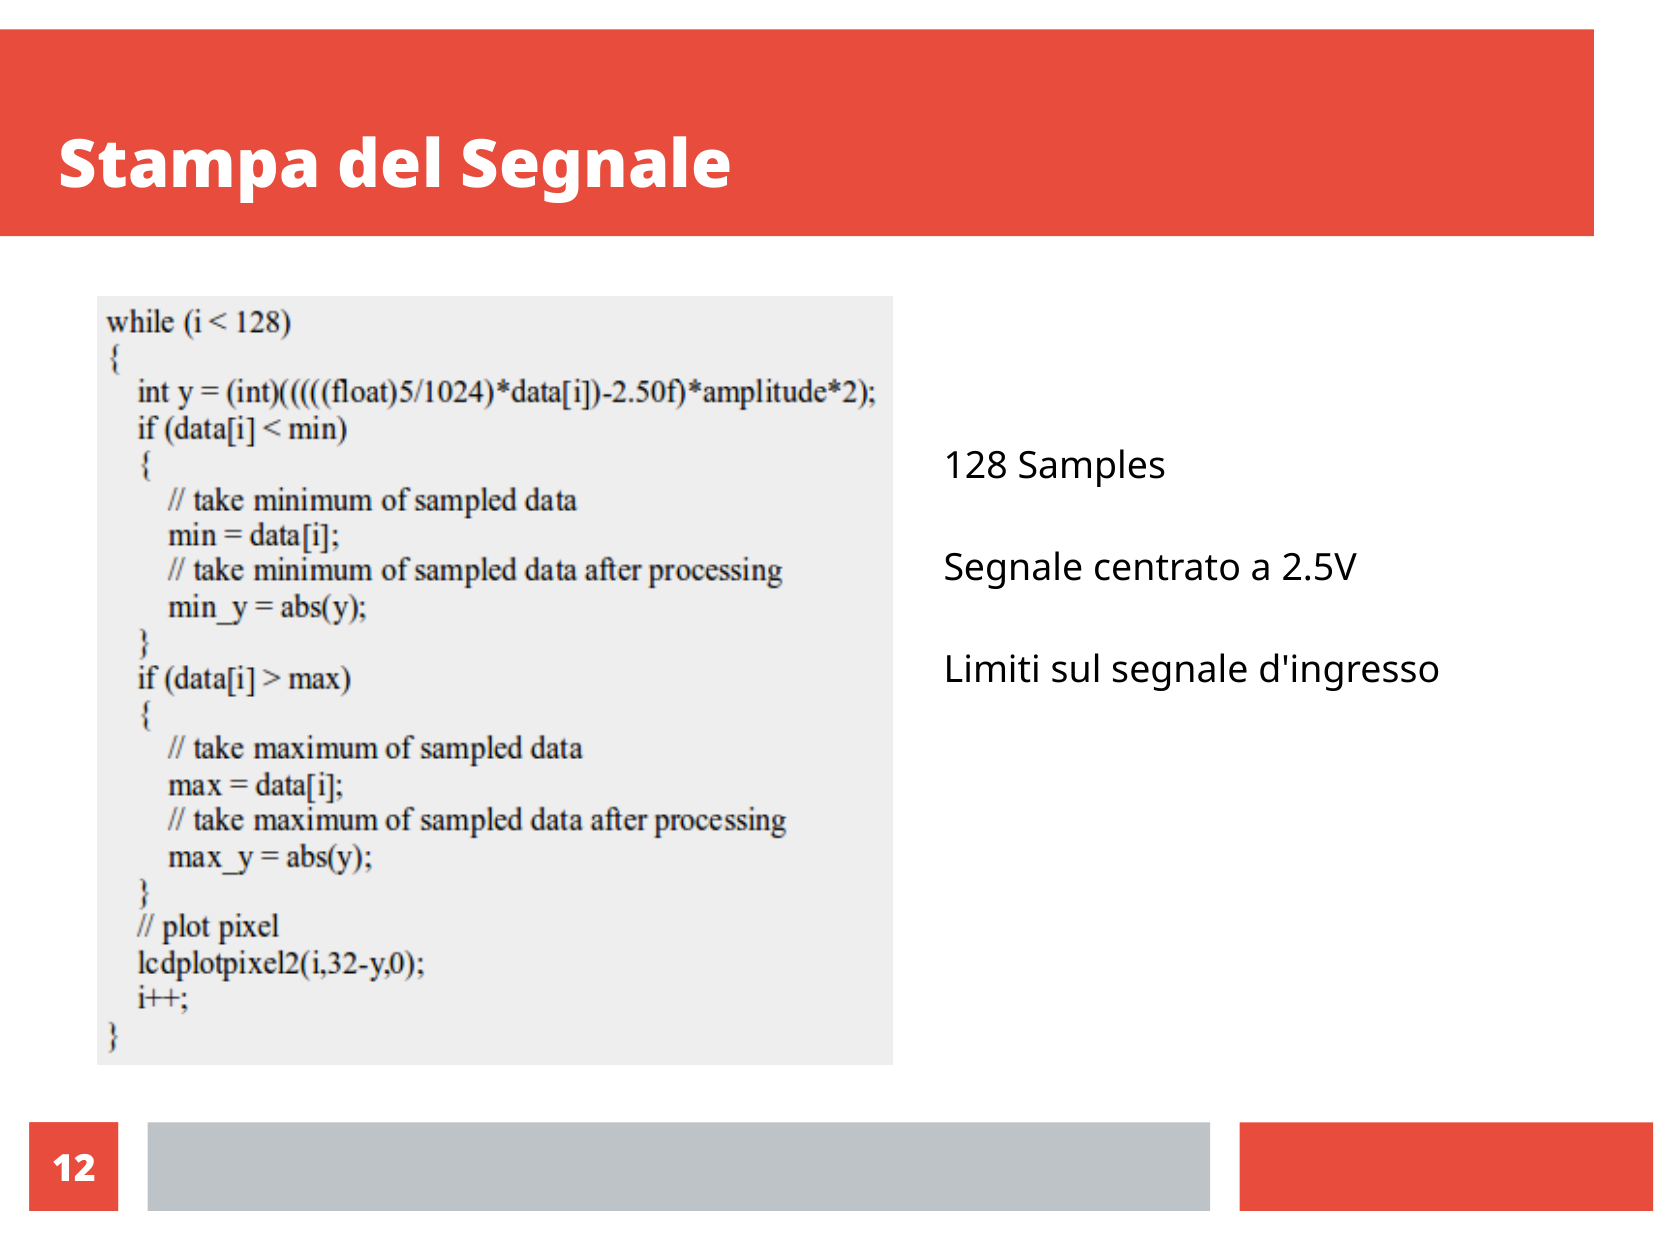

# Stampa del Segnale
128 Samples
Segnale centrato a 2.5V
Limiti sul segnale d'ingresso
12